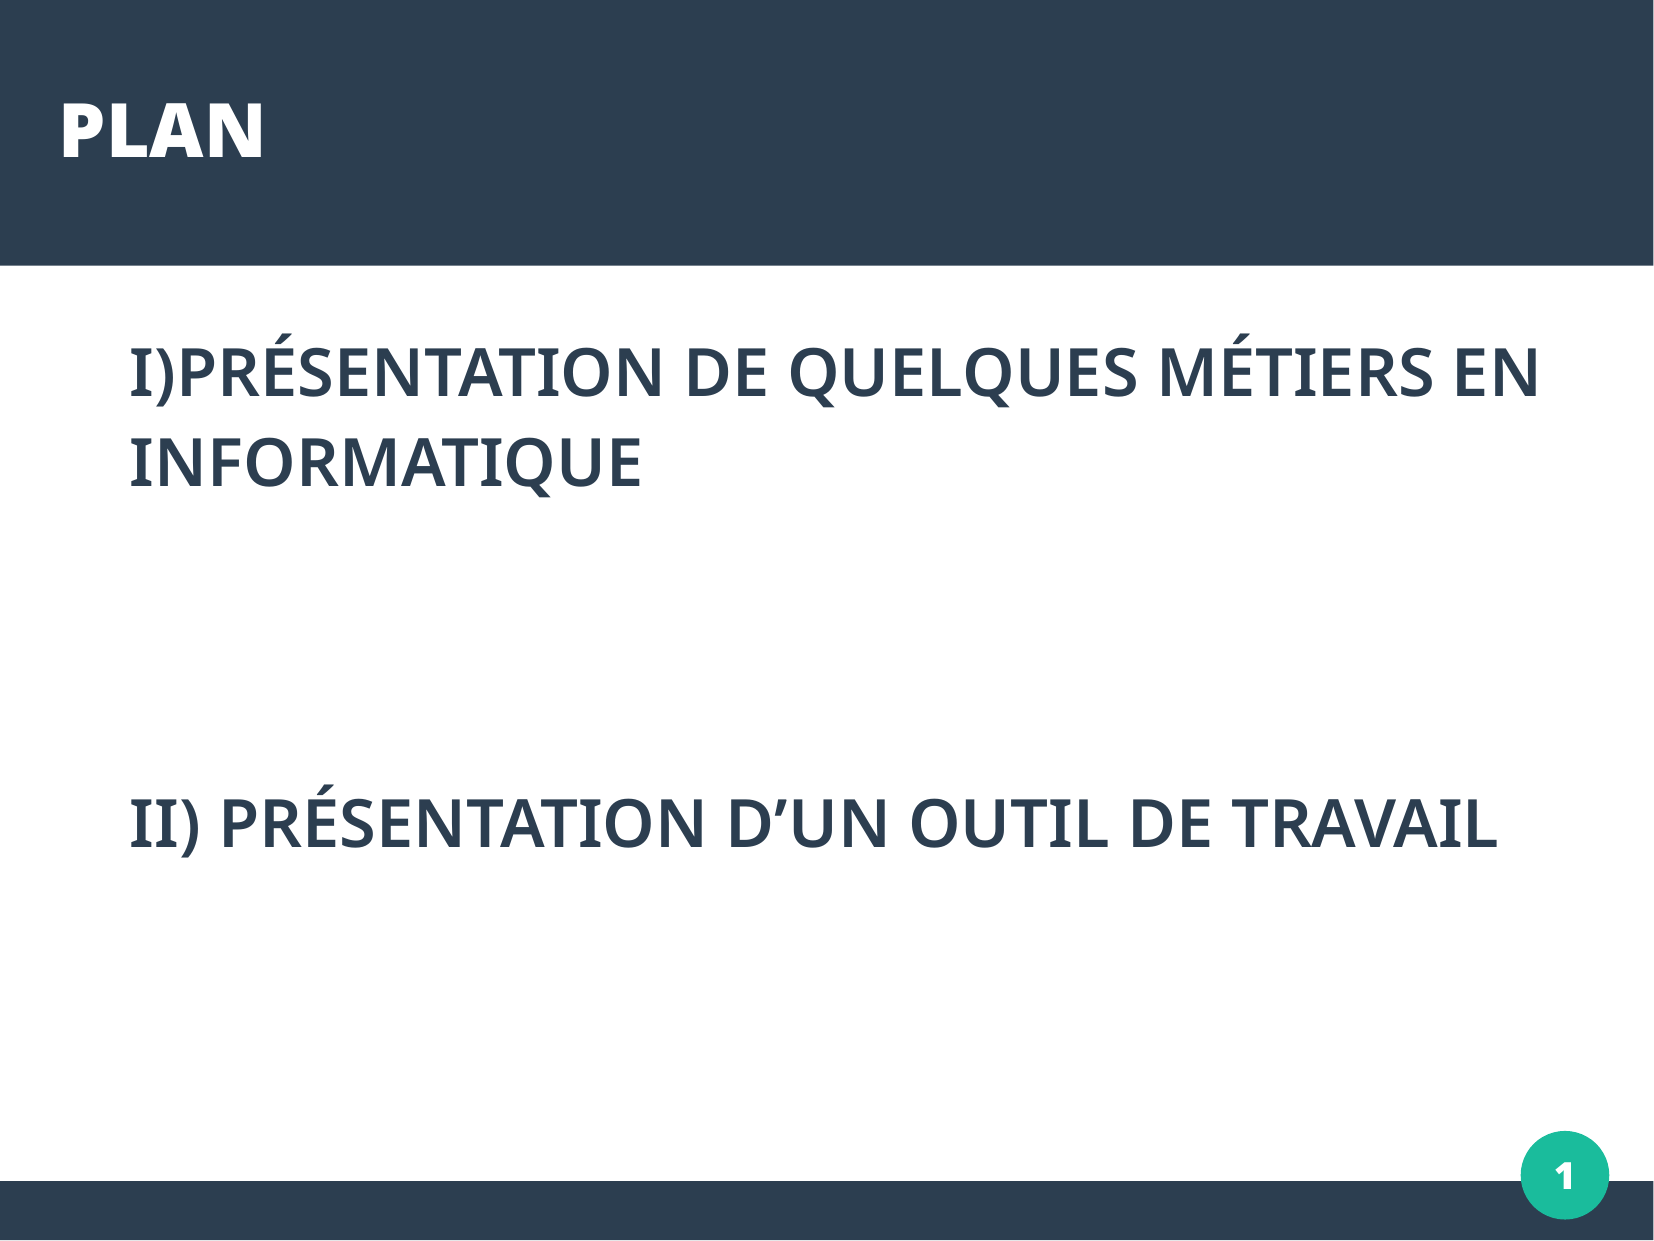

# PLAN
I)PRÉSENTATION DE QUELQUES MÉTIERS EN INFORMATIQUE
II) PRÉSENTATION D’UN OUTIL DE TRAVAIL
1